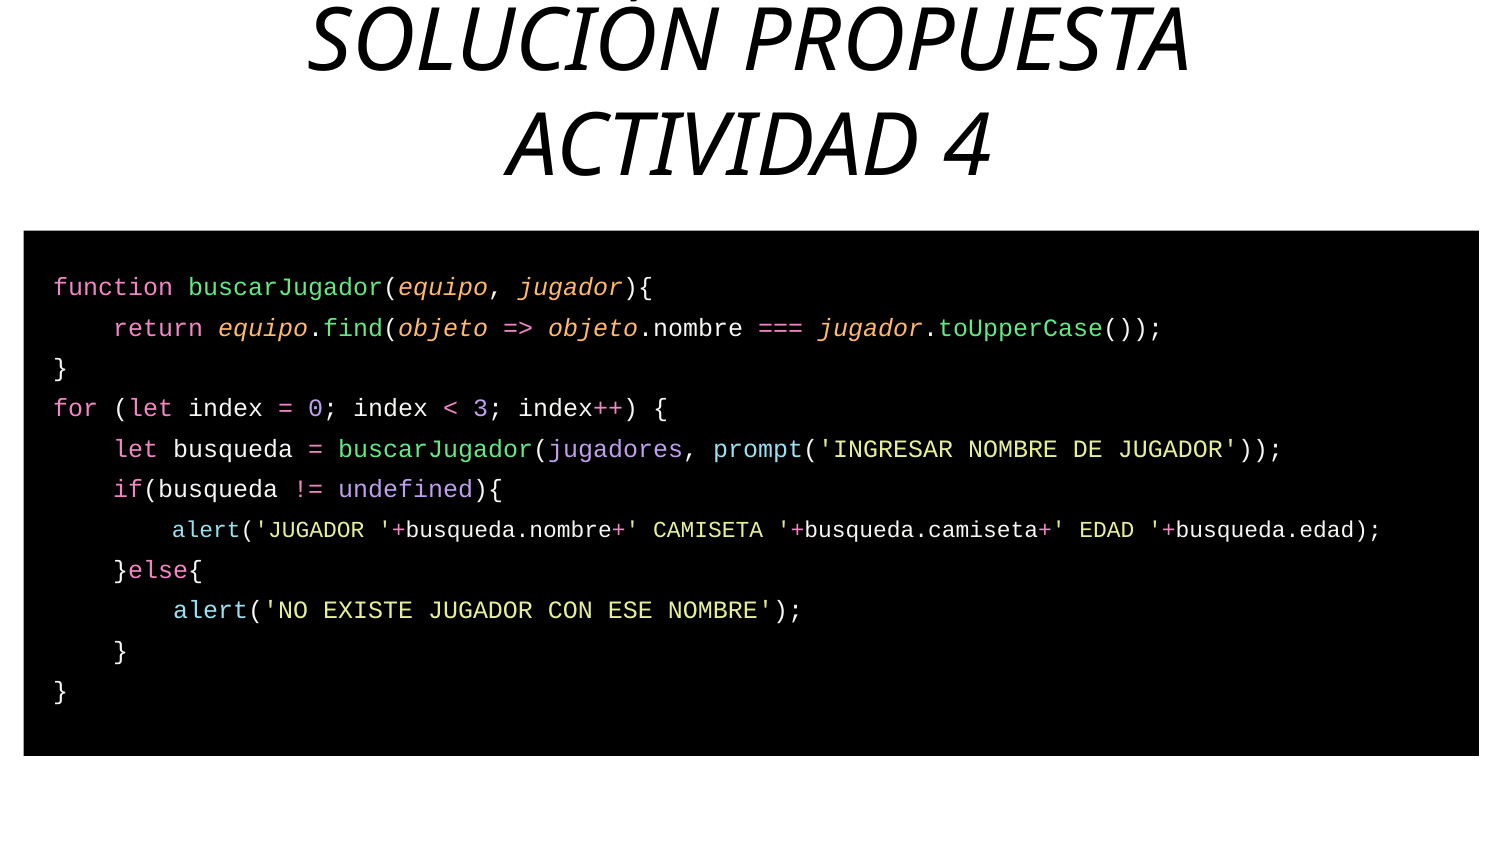

SOLUCIÓN PROPUESTA ACTIVIDAD 4
function buscarJugador(equipo, jugador){
 return equipo.find(objeto => objeto.nombre === jugador.toUpperCase());
}
for (let index = 0; index < 3; index++) {
 let busqueda = buscarJugador(jugadores, prompt('INGRESAR NOMBRE DE JUGADOR'));
 if(busqueda != undefined){
 alert('JUGADOR '+busqueda.nombre+' CAMISETA '+busqueda.camiseta+' EDAD '+busqueda.edad);
 }else{
 alert('NO EXISTE JUGADOR CON ESE NOMBRE');
 }
}